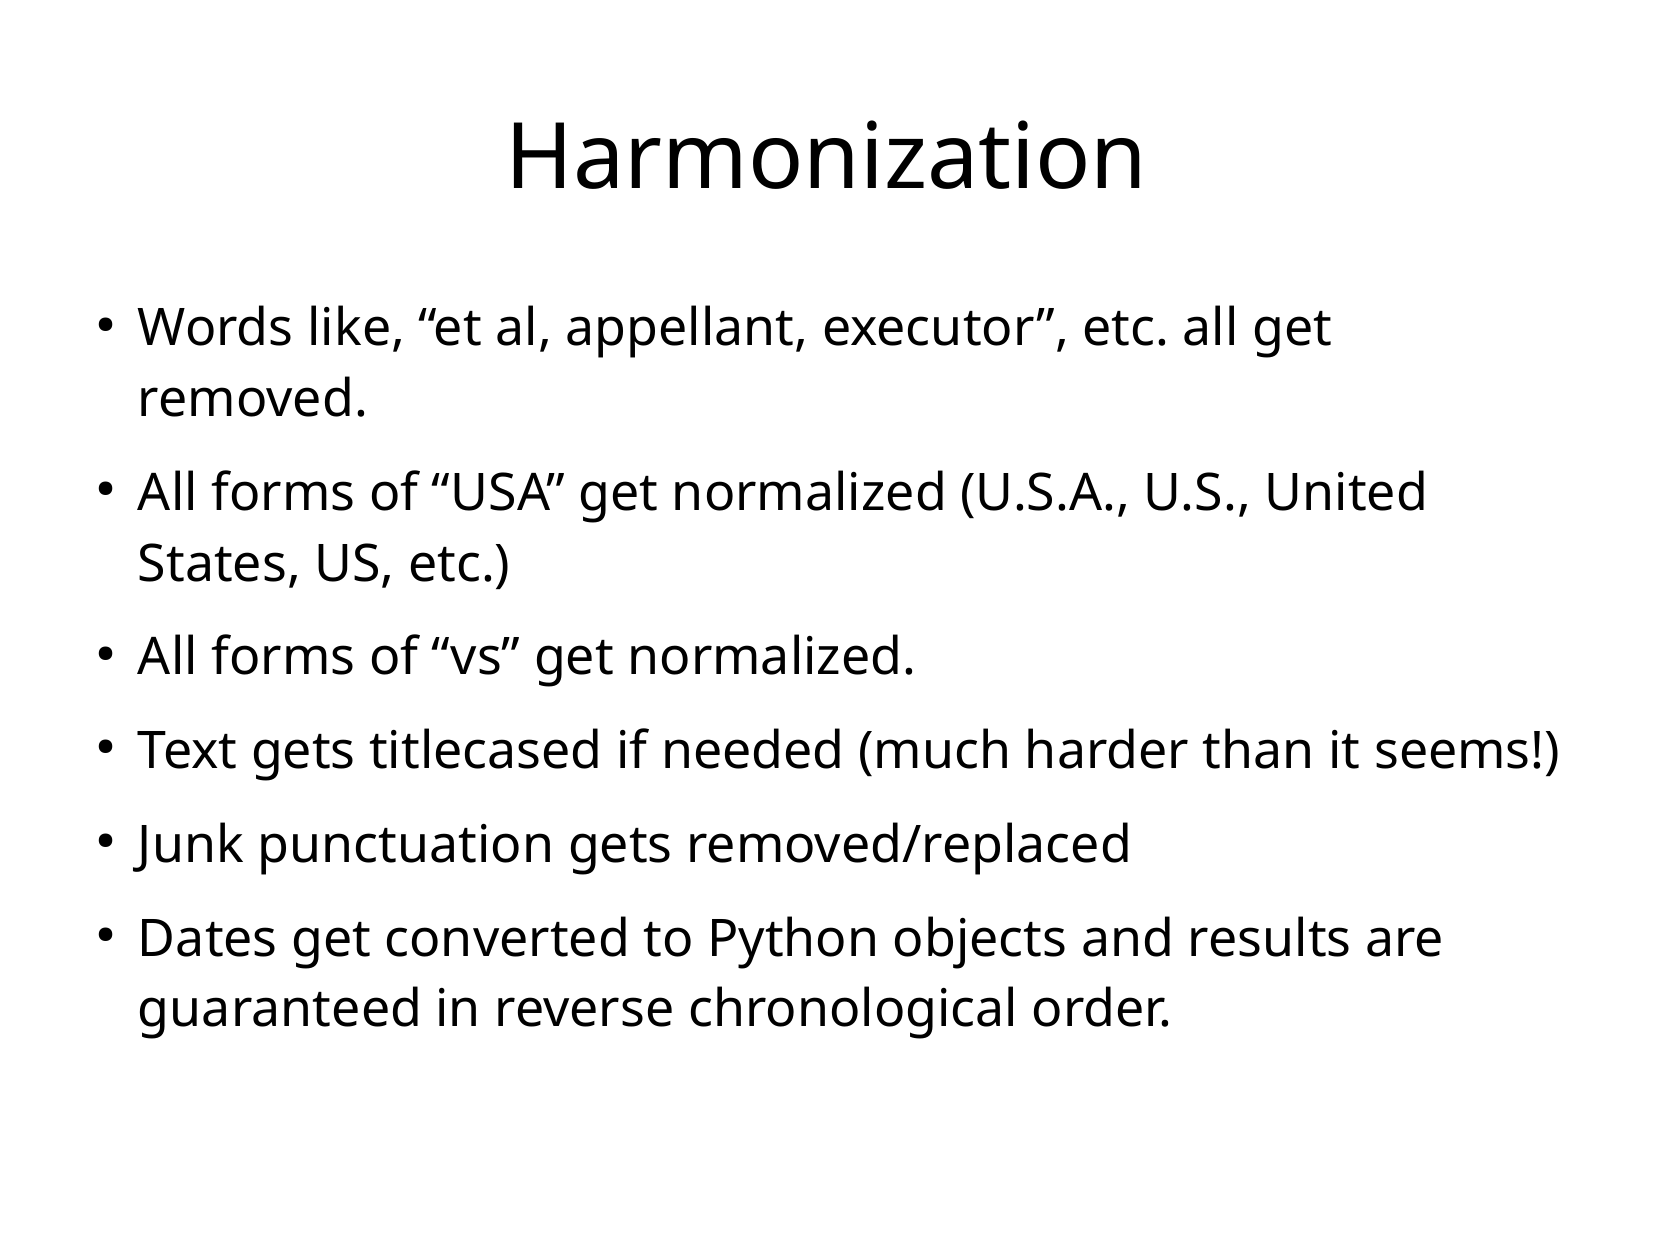

# Harmonization
Words like, “et al, appellant, executor”, etc. all get removed.
All forms of “USA” get normalized (U.S.A., U.S., United States, US, etc.)
All forms of “vs” get normalized.
Text gets titlecased if needed (much harder than it seems!)
Junk punctuation gets removed/replaced
Dates get converted to Python objects and results are guaranteed in reverse chronological order.